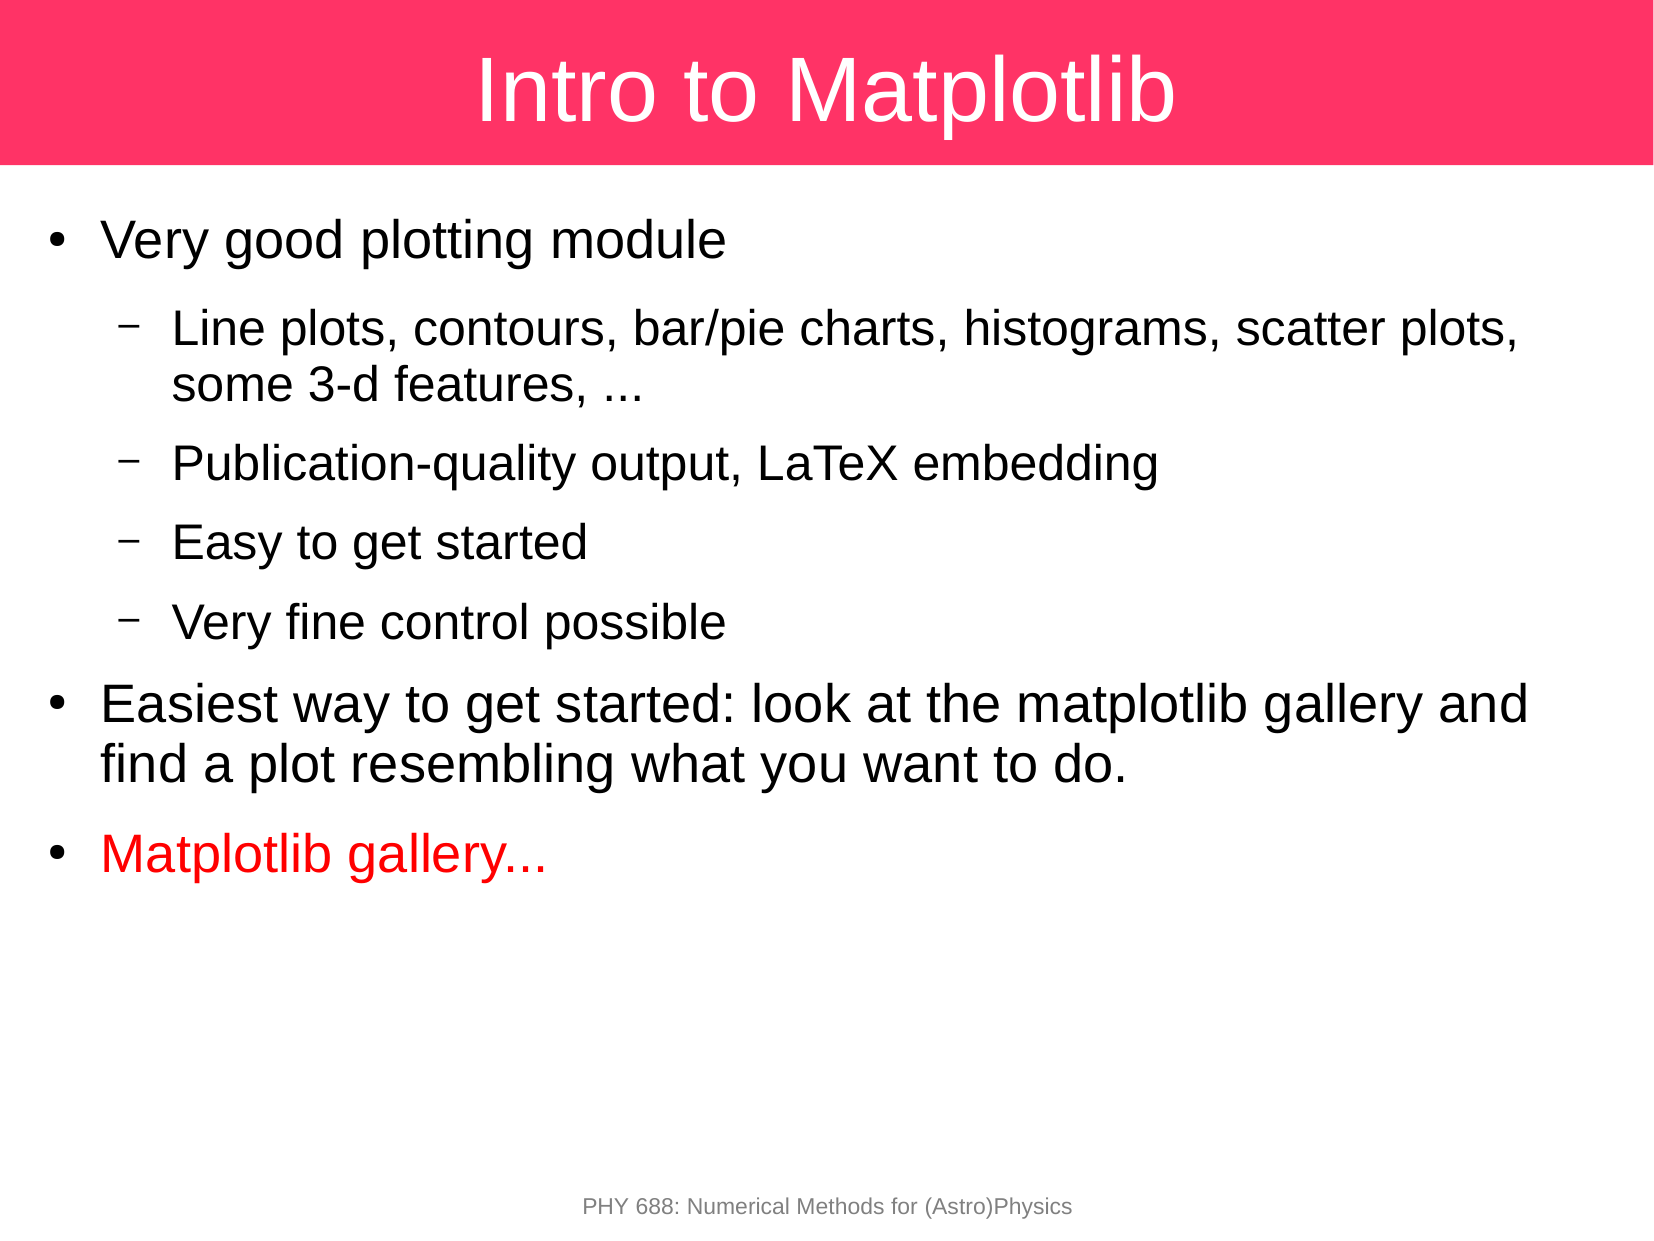

# Intro to Matplotlib
Very good plotting module
Line plots, contours, bar/pie charts, histograms, scatter plots, some 3-d features, ...
Publication-quality output, LaTeX embedding
Easy to get started
Very fine control possible
Easiest way to get started: look at the matplotlib gallery and find a plot resembling what you want to do.
Matplotlib gallery...